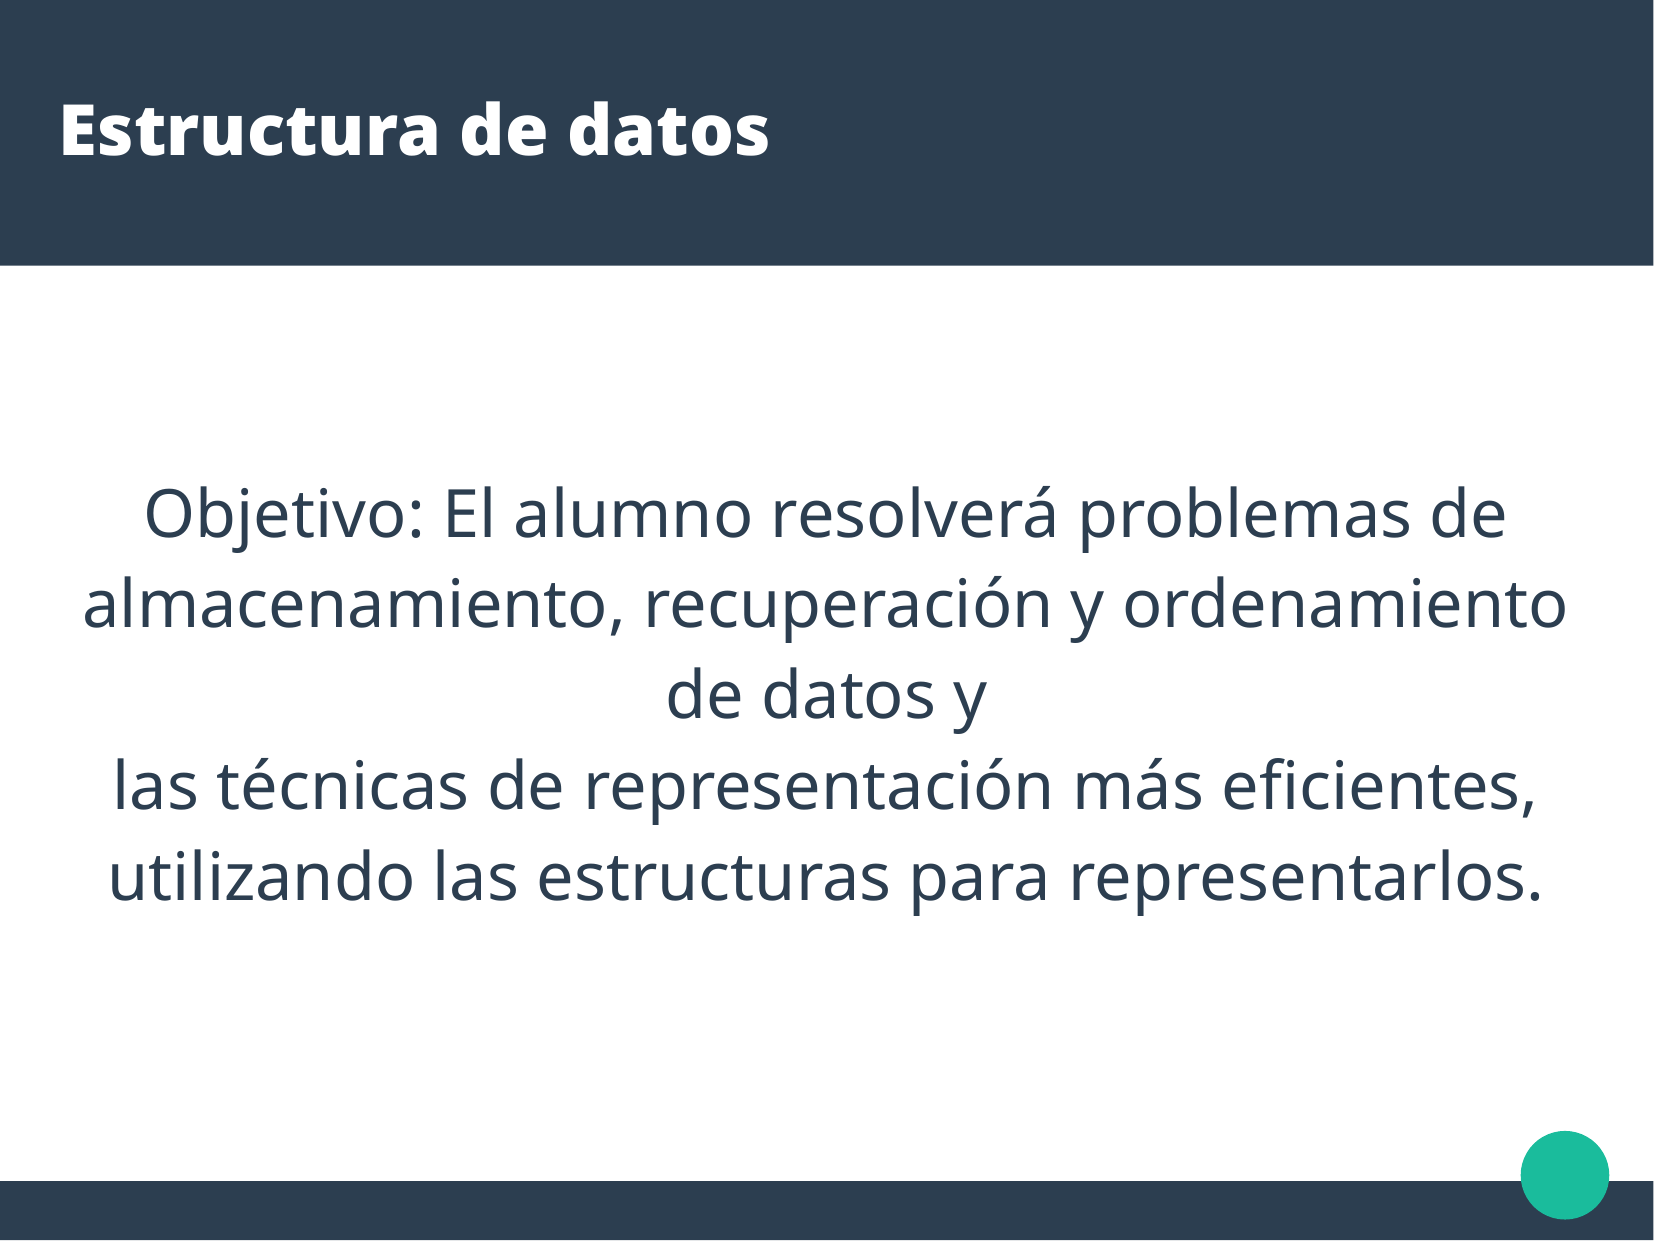

# Estructura de datos
Objetivo: El alumno resolverá problemas de almacenamiento, recuperación y ordenamiento de datos y
las técnicas de representación más eficientes, utilizando las estructuras para representarlos.